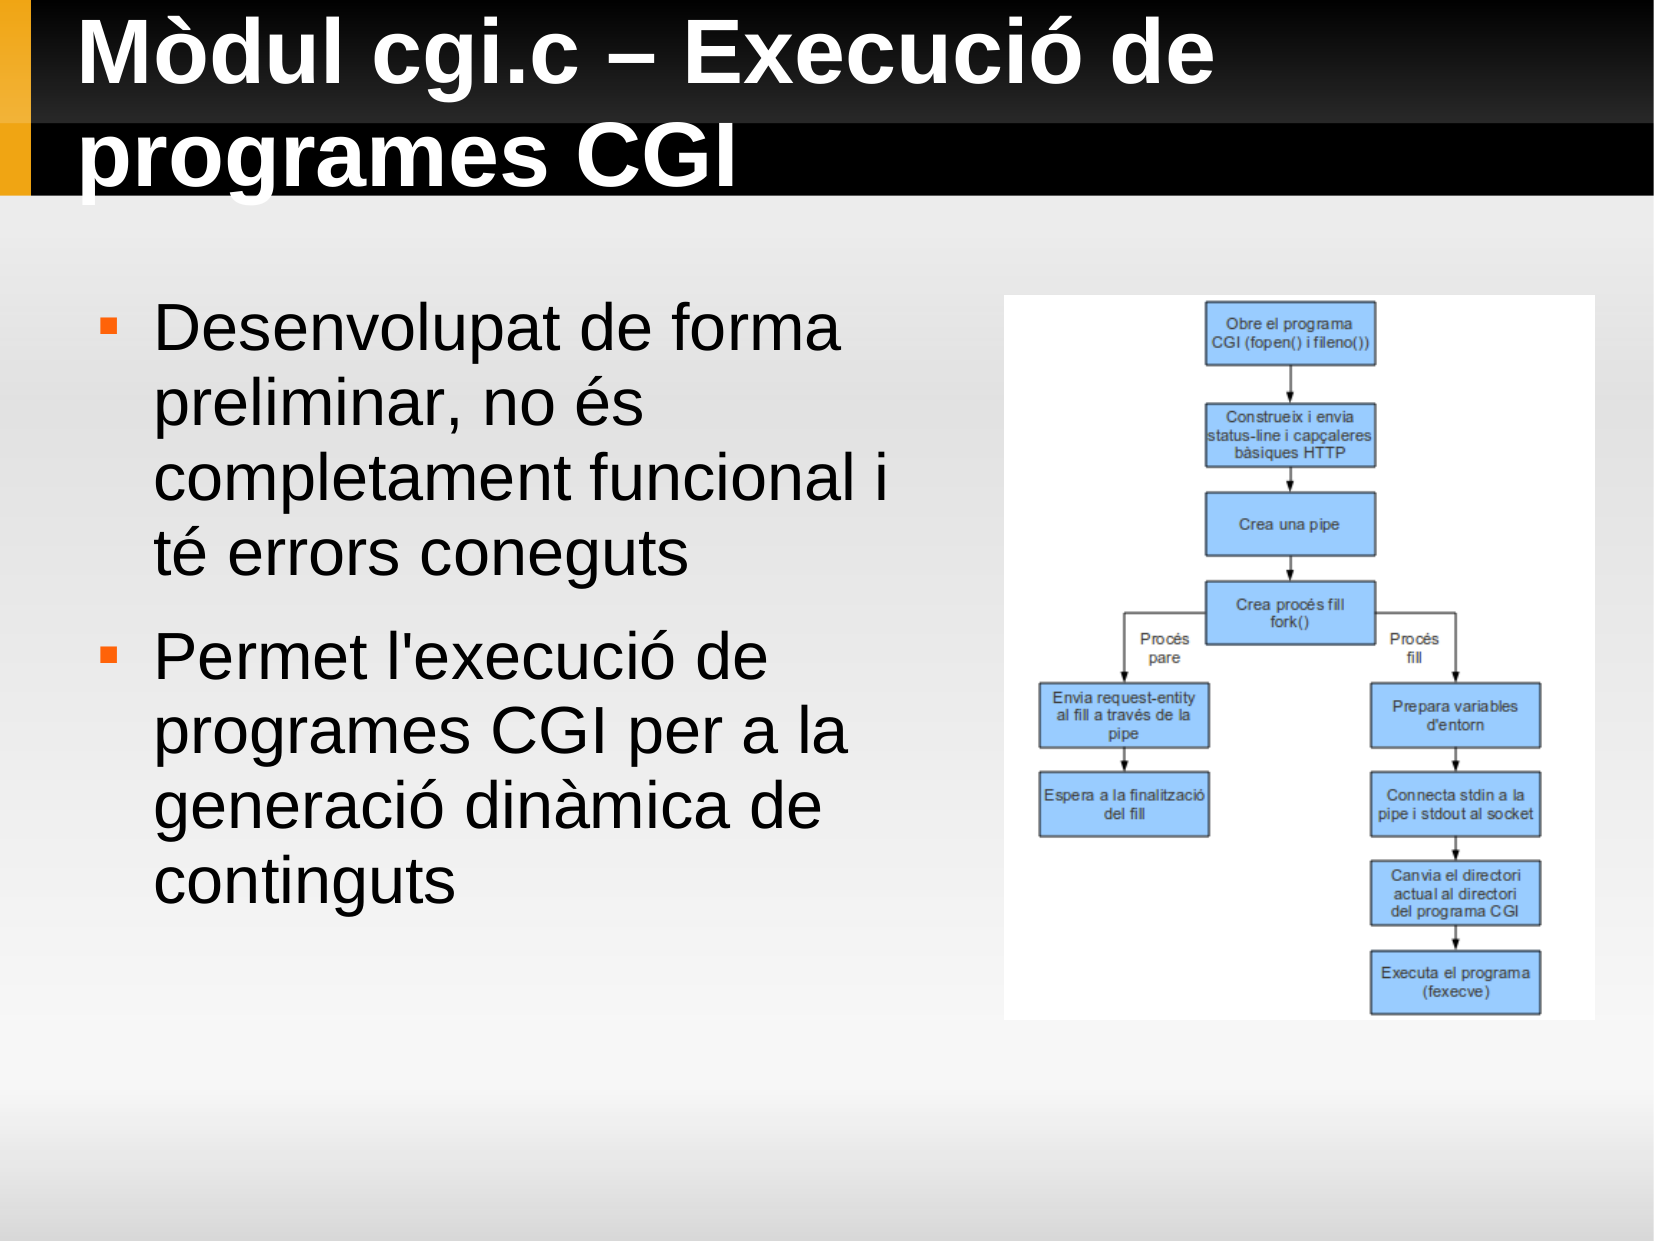

# Mòdul cgi.c – Execució de programes CGI
Desenvolupat de forma preliminar, no és completament funcional i té errors coneguts
Permet l'execució de programes CGI per a la generació dinàmica de continguts